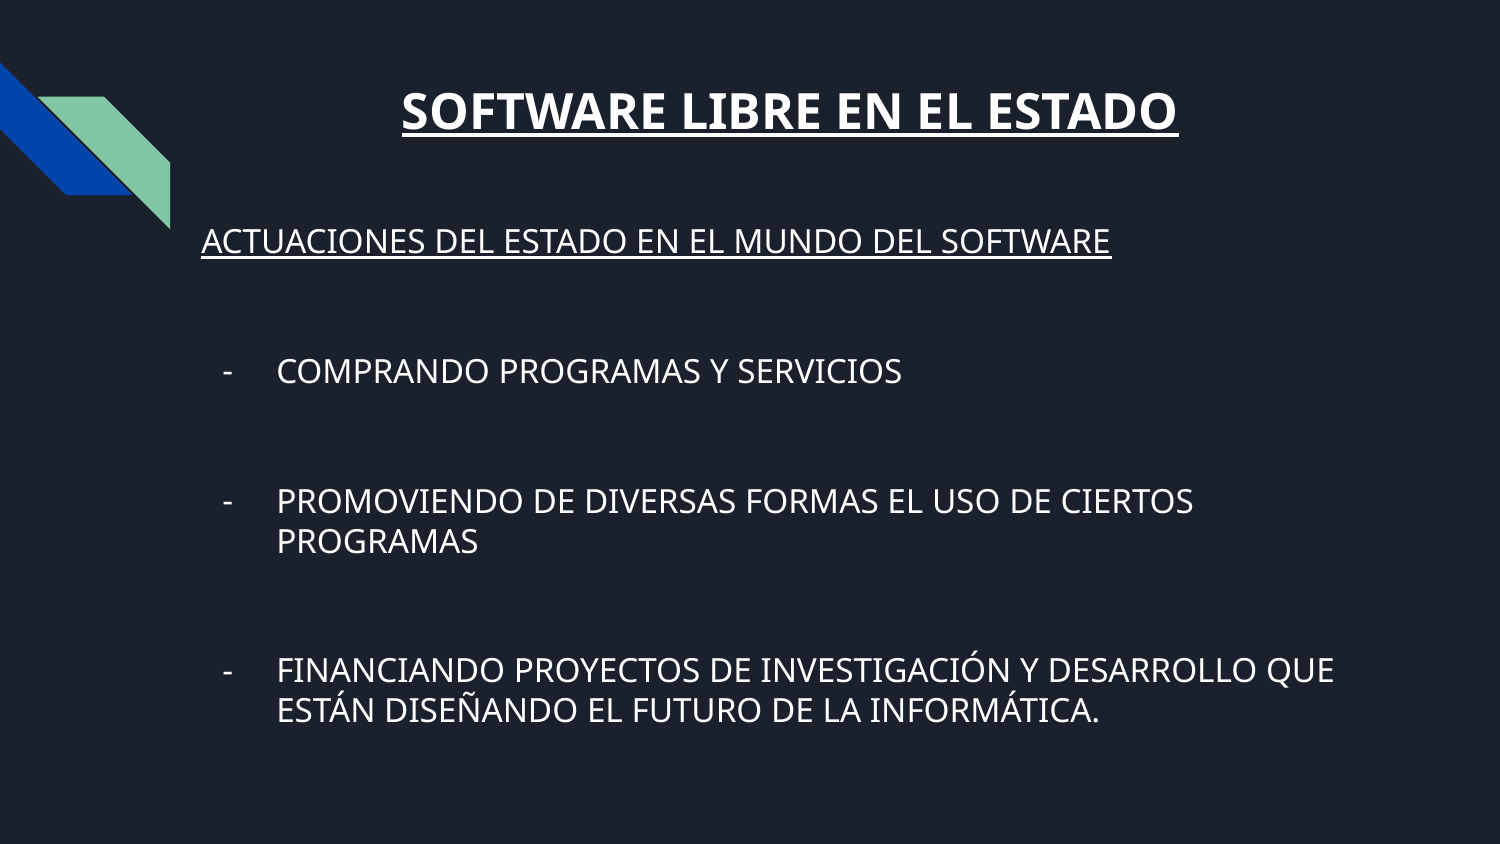

# SOFTWARE LIBRE EN EL ESTADO
ACTUACIONES DEL ESTADO EN EL MUNDO DEL SOFTWARE
COMPRANDO PROGRAMAS Y SERVICIOS
PROMOVIENDO DE DIVERSAS FORMAS EL USO DE CIERTOS PROGRAMAS
FINANCIANDO PROYECTOS DE INVESTIGACIÓN Y DESARROLLO QUE ESTÁN DISEÑANDO EL FUTURO DE LA INFORMÁTICA.